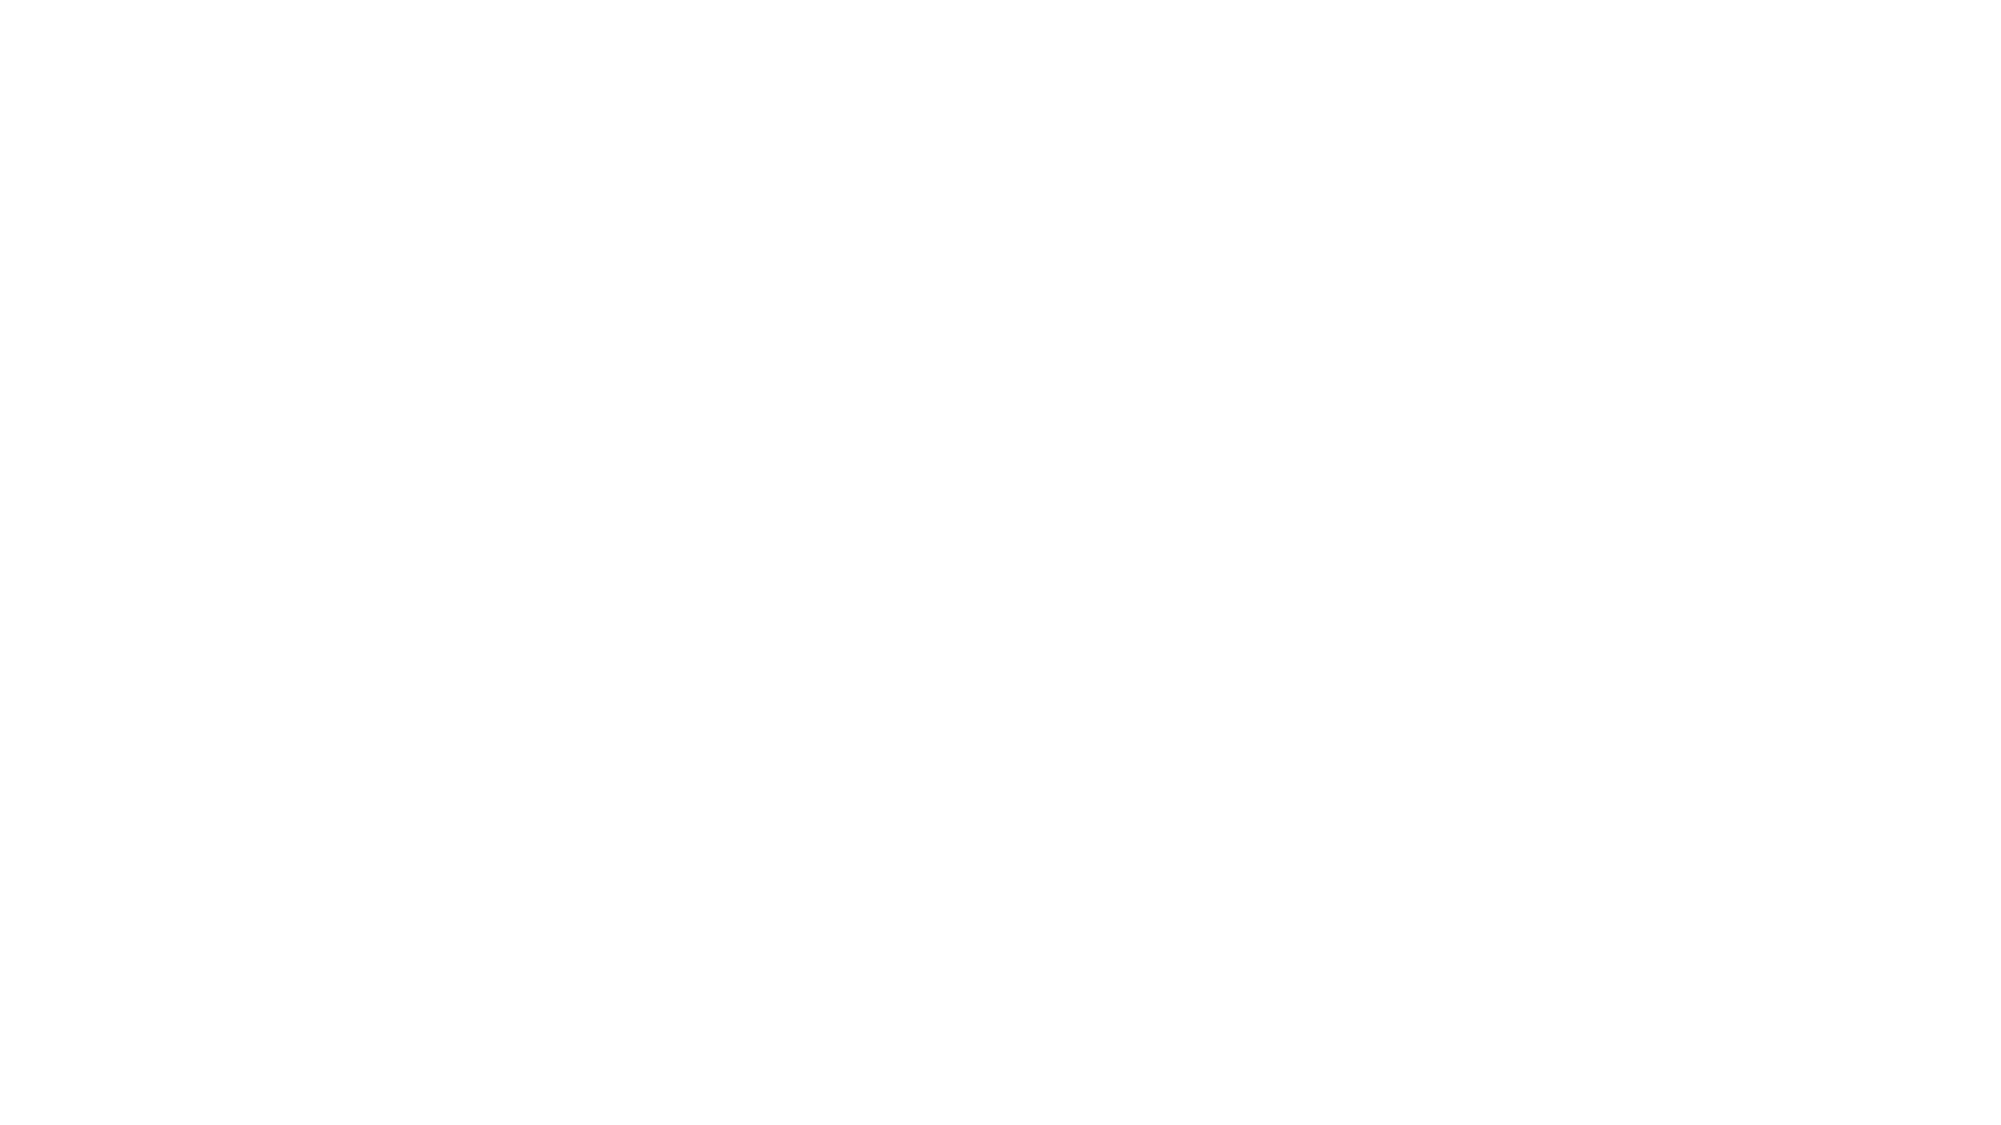

#
3 : Mục đích của tính toán song song
Nâng cao hiệu năng tính toán
Tính toán các vấn đề khoa học rất phức tạp trong thế giới thực
Khí quyển, trái đất, môi trường
Vật lý ứng dụng, hạt nhân, hạt, áp suất cao, sự nóng chảy, lượng tử ánh sang
Sinh học, công nghệ sinh học, di truyền học
Hóa học, khoa học phân tử
Địa chất, địa chấn học
Công nghệ vũ trụ
Kỹ thuật điện, thiết kế mạch, vi điện tử
Khoa học máy tính, toán học